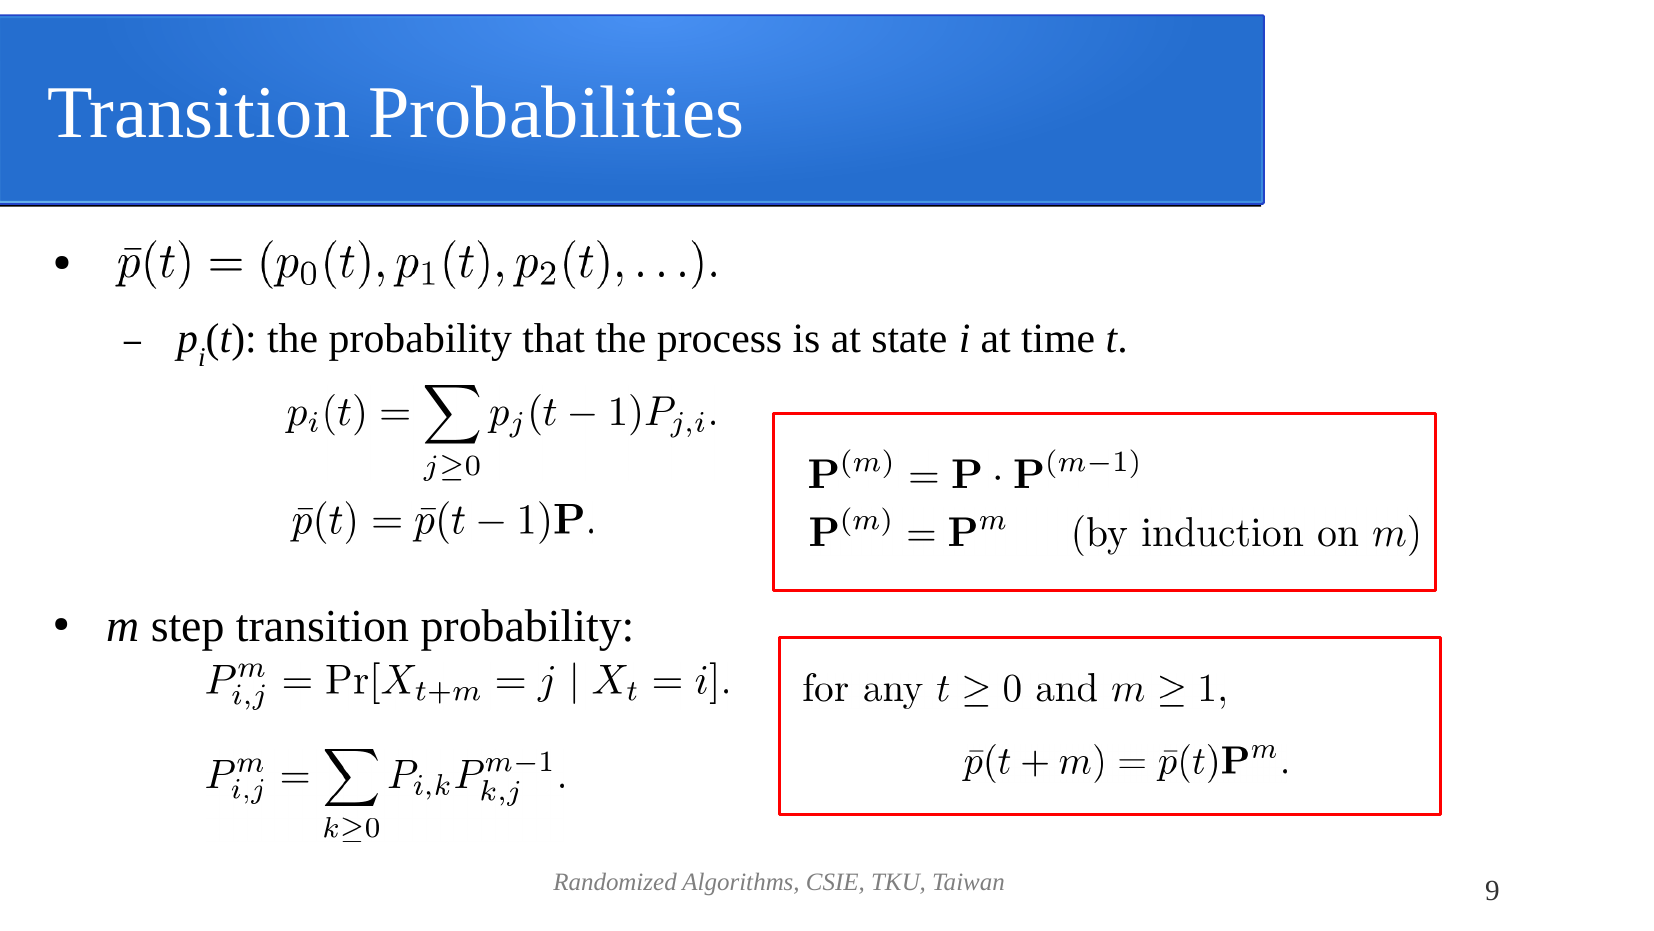

# Transition Probabilities
pi(t): the probability that the process is at state i at time t.
m step transition probability:
Randomized Algorithms, CSIE, TKU, Taiwan
9